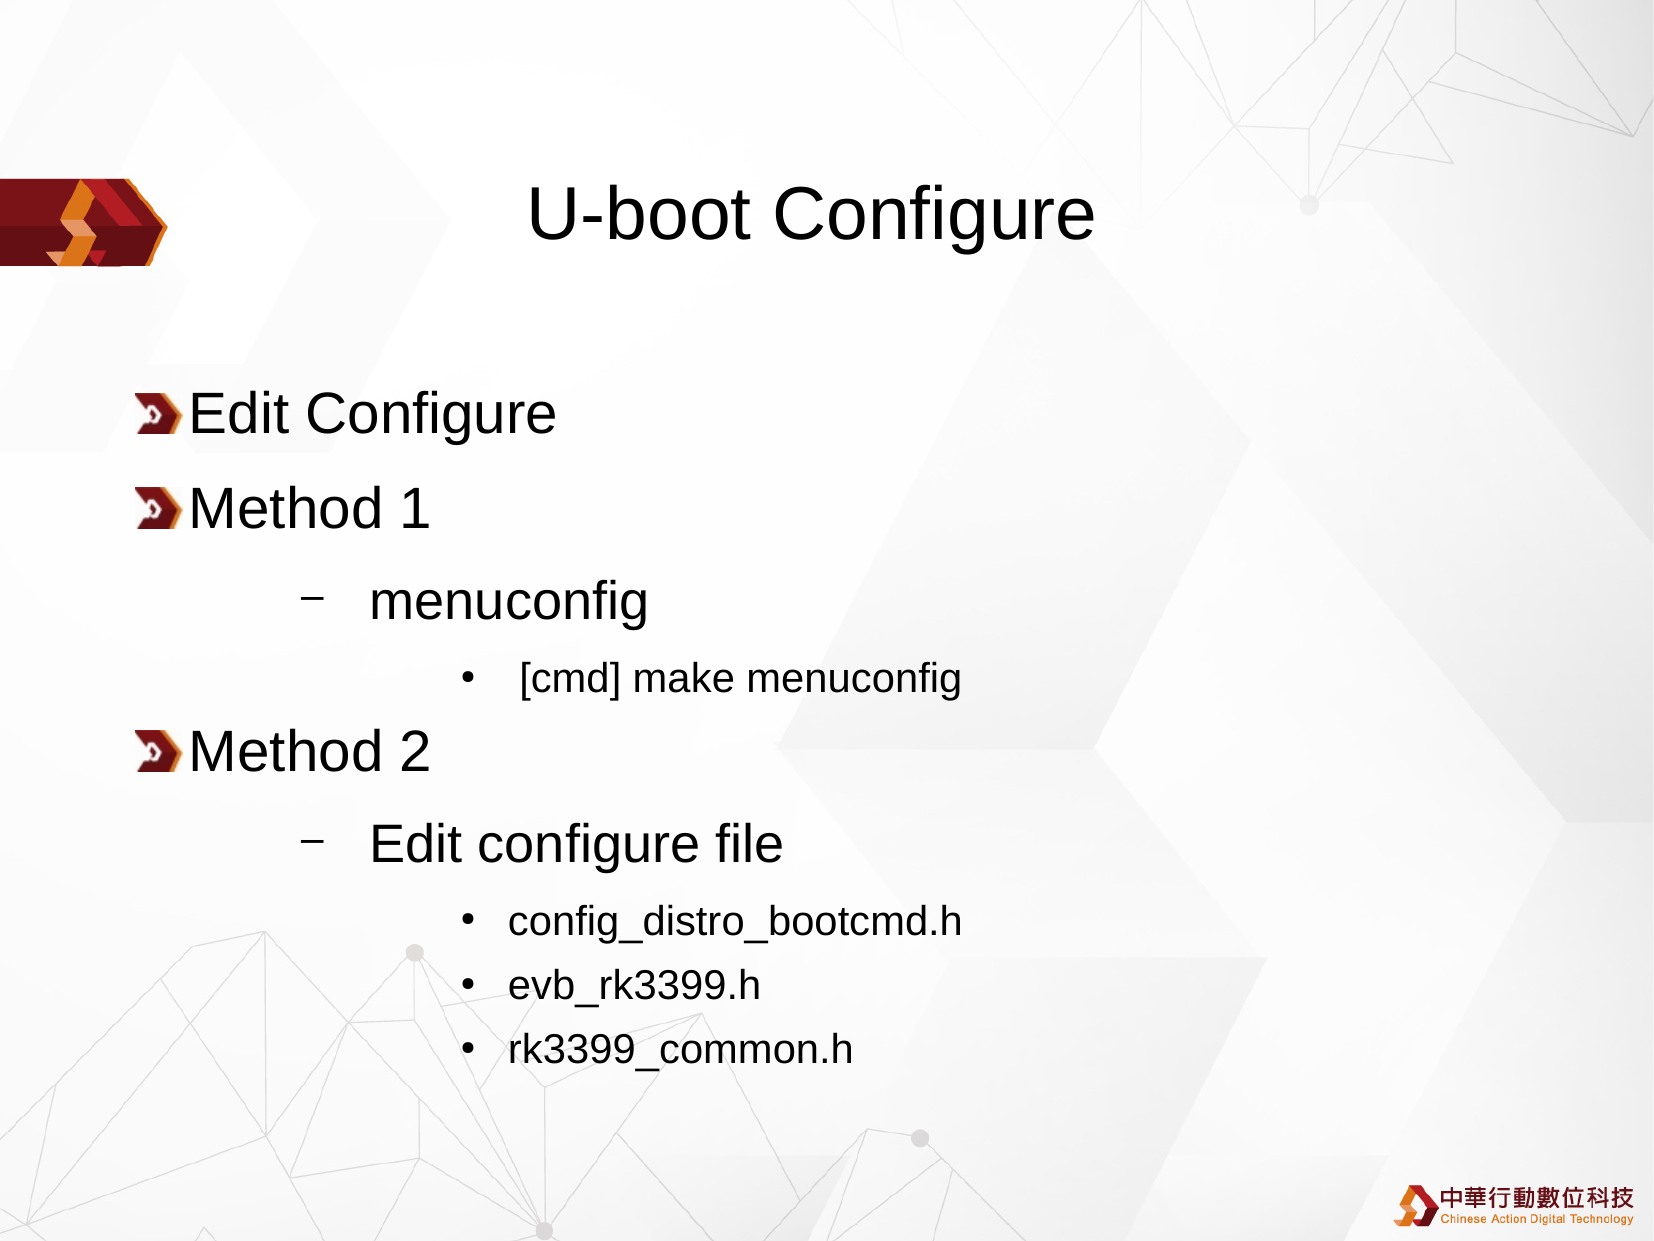

# U-boot Configure
Edit Configure
Method 1
 menuconfig
 [cmd] make menuconfig
Method 2
 Edit configure file
config_distro_bootcmd.h
evb_rk3399.h
rk3399_common.h